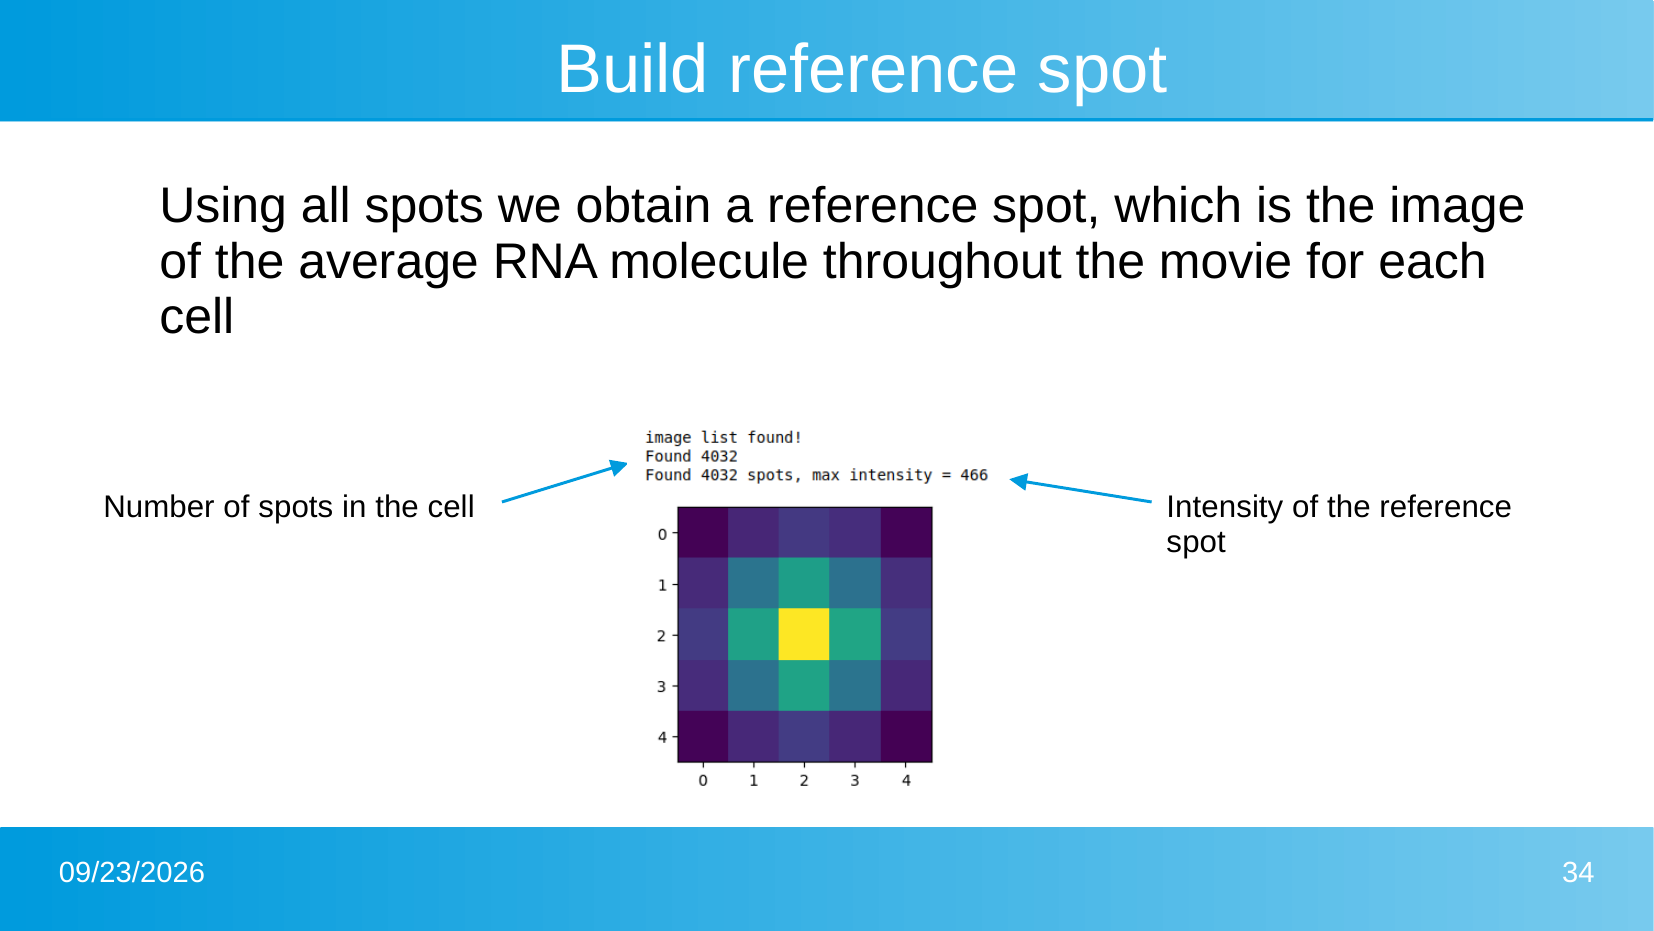

# Build reference spot
Using all spots we obtain a reference spot, which is the image of the average RNA molecule throughout the movie for each cell
Number of spots in the cell
Intensity of the reference spot
34